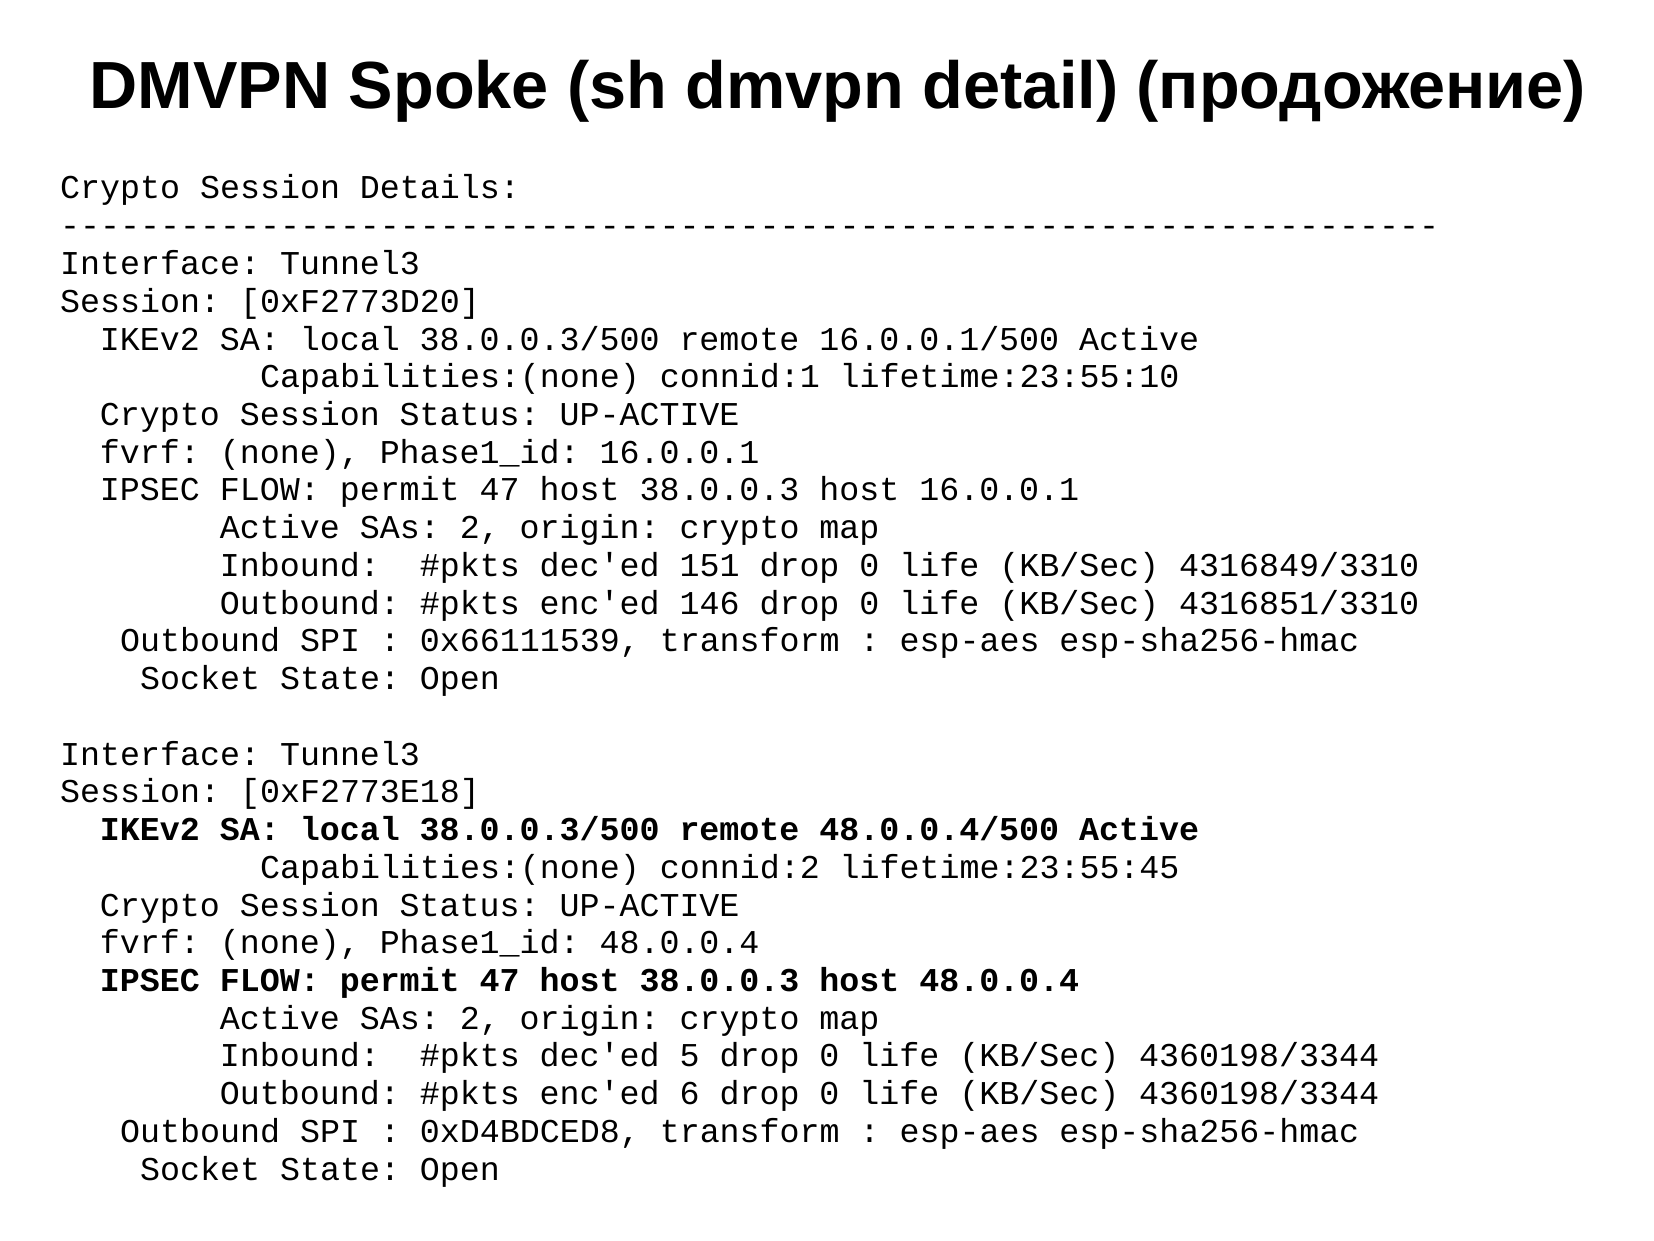

DMVPN Spoke (sh dmvpn detail) (продожение)
# Crypto Session Details:
---------------------------------------------------------------------
Interface: Tunnel3
Session: [0xF2773D20]
 IKEv2 SA: local 38.0.0.3/500 remote 16.0.0.1/500 Active
 Capabilities:(none) connid:1 lifetime:23:55:10
 Crypto Session Status: UP-ACTIVE
 fvrf: (none), Phase1_id: 16.0.0.1
 IPSEC FLOW: permit 47 host 38.0.0.3 host 16.0.0.1
 Active SAs: 2, origin: crypto map
 Inbound: #pkts dec'ed 151 drop 0 life (KB/Sec) 4316849/3310
 Outbound: #pkts enc'ed 146 drop 0 life (KB/Sec) 4316851/3310
 Outbound SPI : 0x66111539, transform : esp-aes esp-sha256-hmac
 Socket State: Open
Interface: Tunnel3
Session: [0xF2773E18]
 IKEv2 SA: local 38.0.0.3/500 remote 48.0.0.4/500 Active
 Capabilities:(none) connid:2 lifetime:23:55:45
 Crypto Session Status: UP-ACTIVE
 fvrf: (none), Phase1_id: 48.0.0.4
 IPSEC FLOW: permit 47 host 38.0.0.3 host 48.0.0.4
 Active SAs: 2, origin: crypto map
 Inbound: #pkts dec'ed 5 drop 0 life (KB/Sec) 4360198/3344
 Outbound: #pkts enc'ed 6 drop 0 life (KB/Sec) 4360198/3344
 Outbound SPI : 0xD4BDCED8, transform : esp-aes esp-sha256-hmac
 Socket State: Open